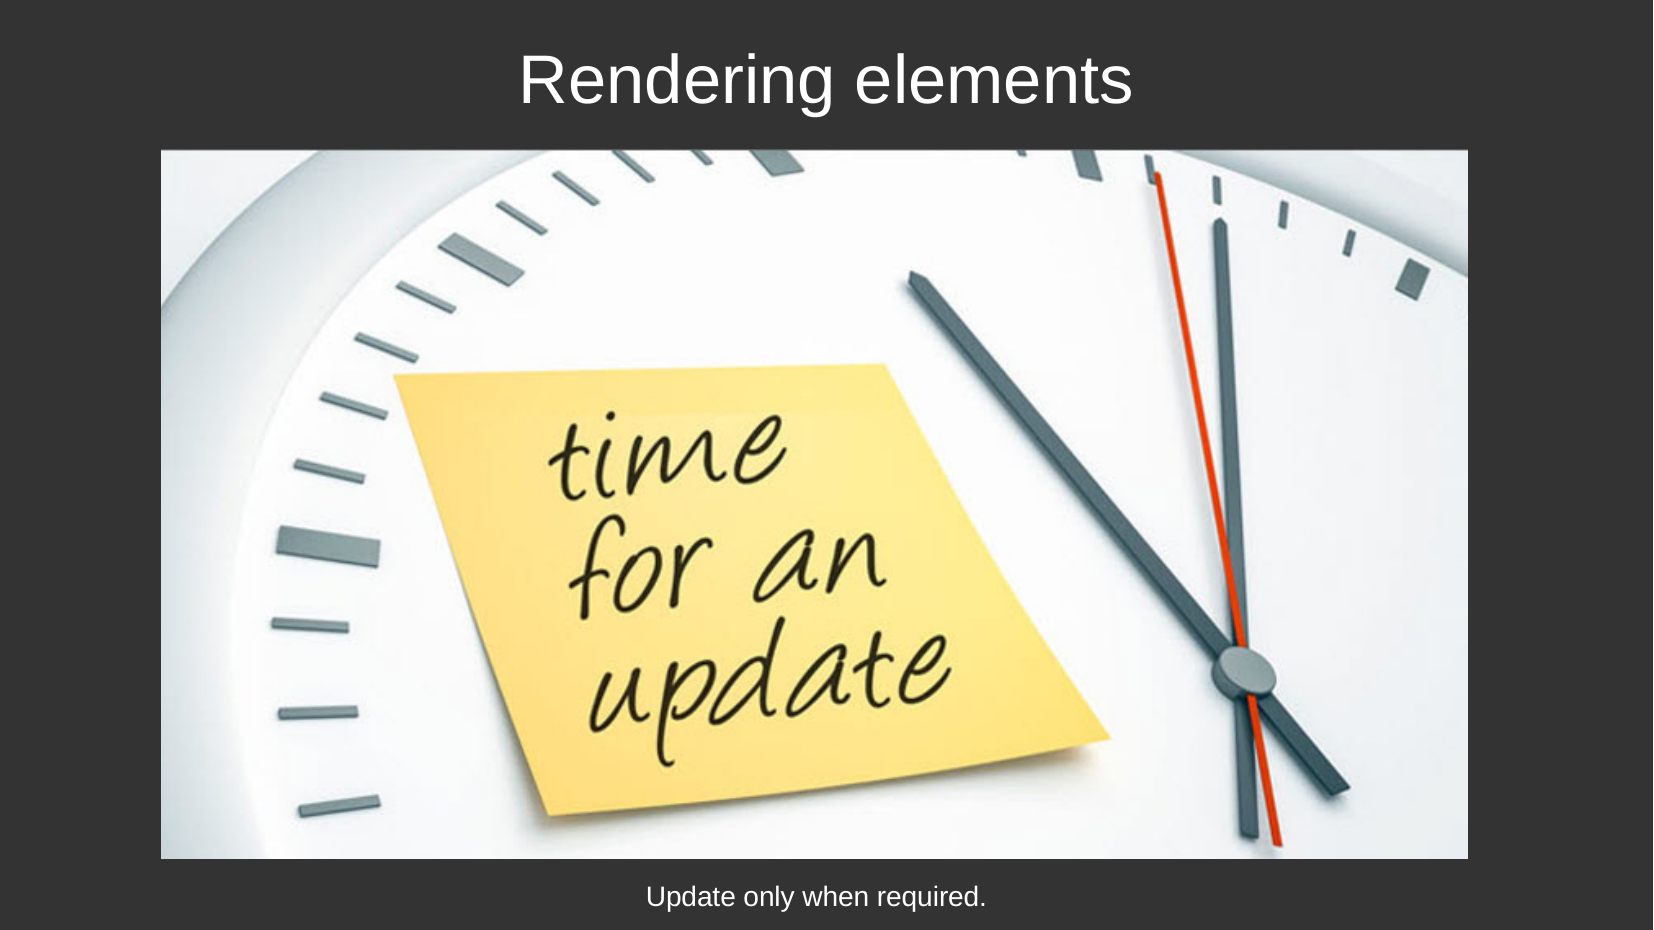

# Rendering elements
Update only when required.